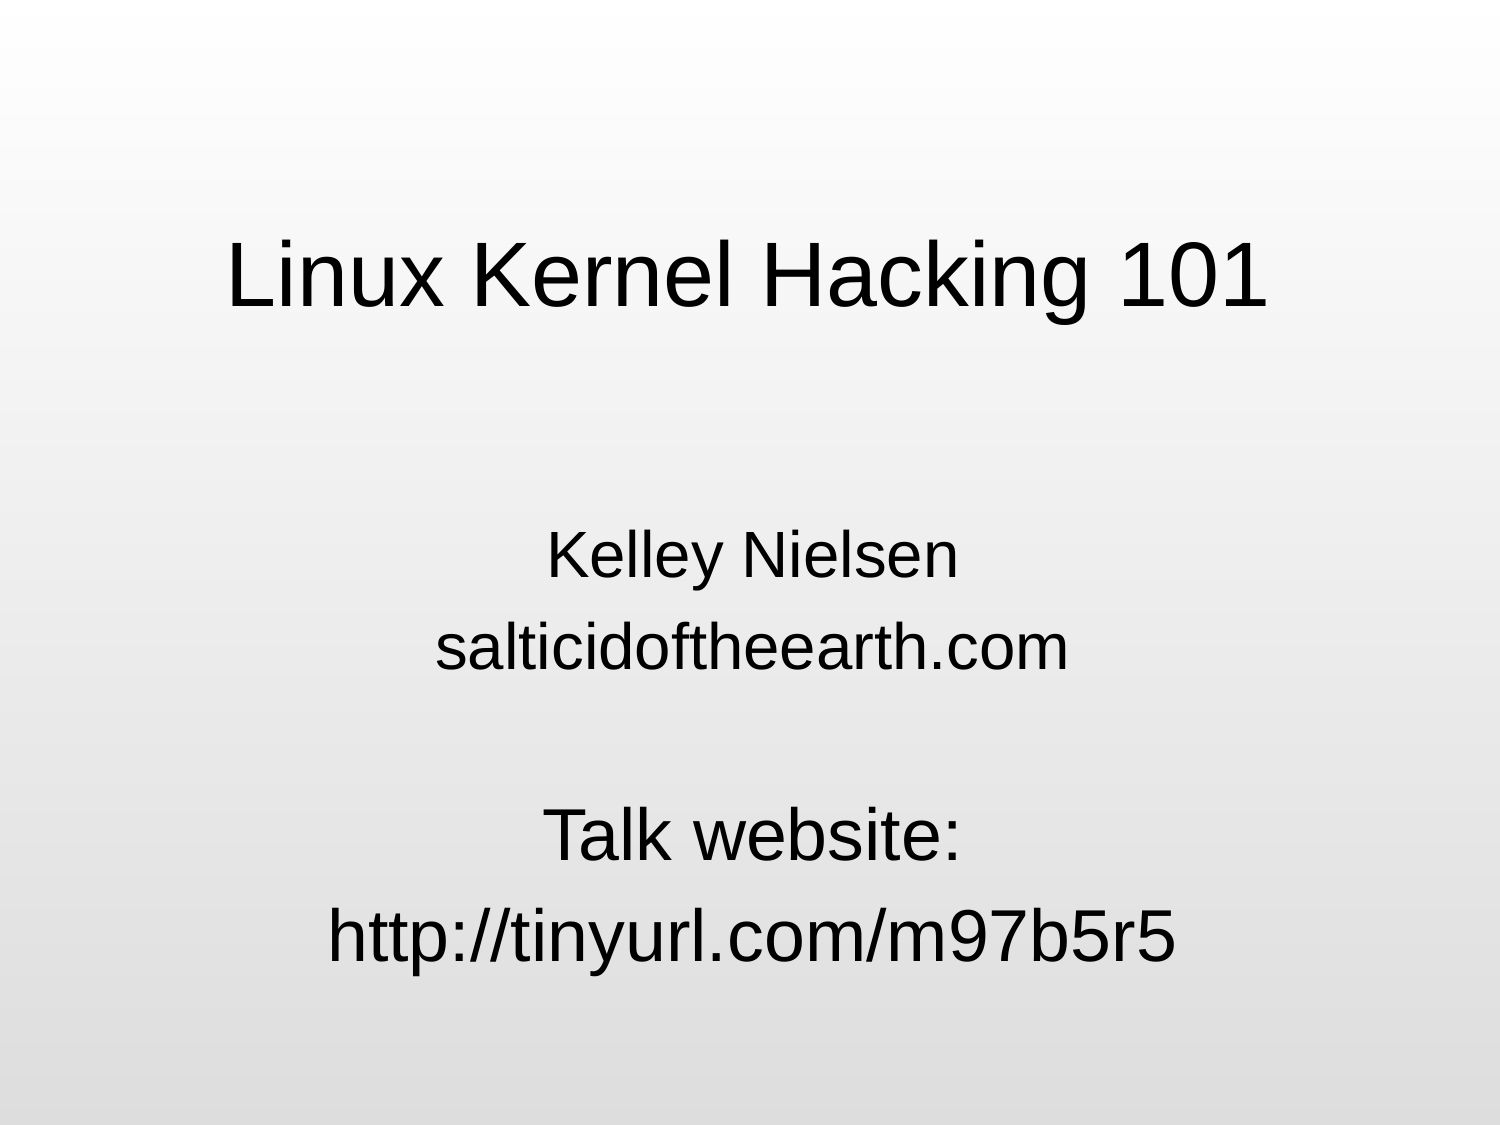

# Linux Kernel Hacking 101
Kelley Nielsen
salticidoftheearth.com
Talk website:
http://tinyurl.com/m97b5r5